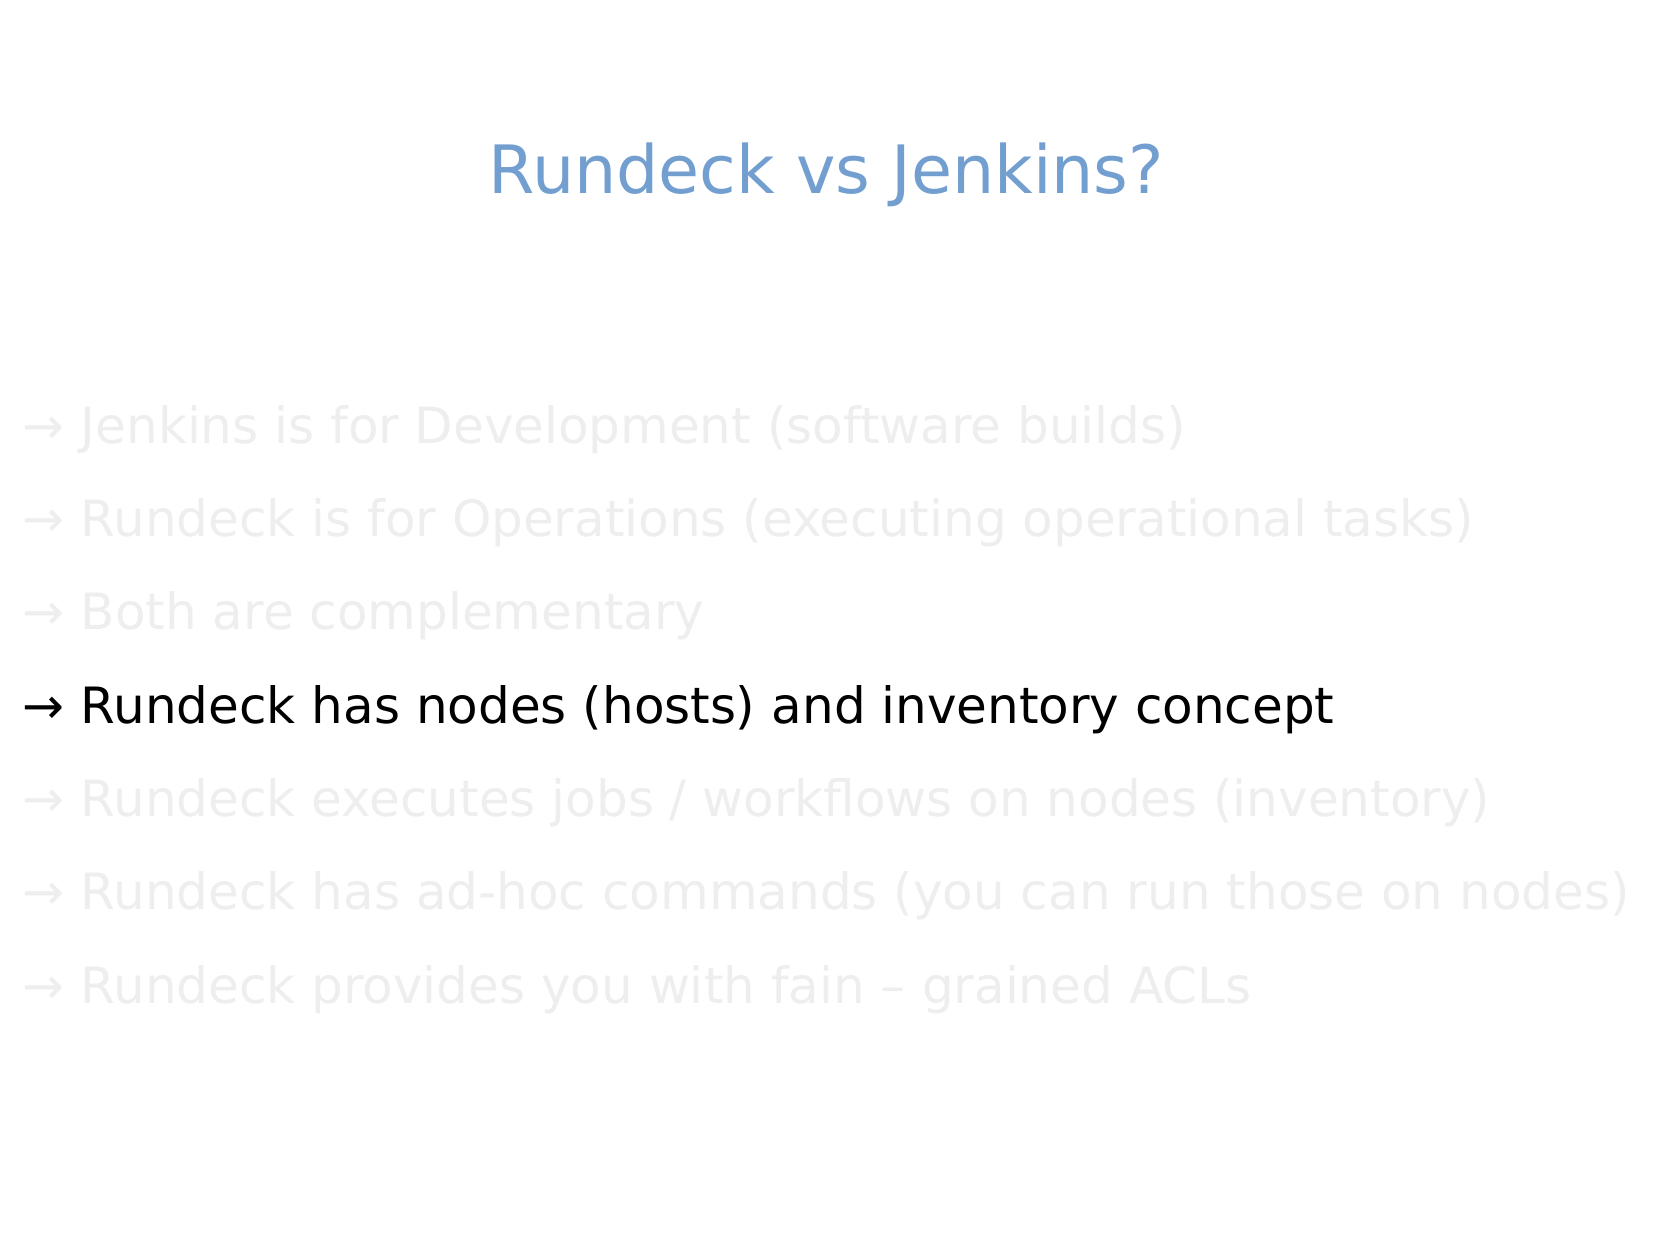

Rundeck vs Jenkins?
→ Jenkins is for Development (software builds)
→ Rundeck is for Operations (executing operational tasks)
→ Both are complementary
→ Rundeck has nodes (hosts) and inventory concept
→ Rundeck executes jobs / workflows on nodes (inventory)
→ Rundeck has ad-hoc commands (you can run those on nodes)
→ Rundeck provides you with fain – grained ACLs